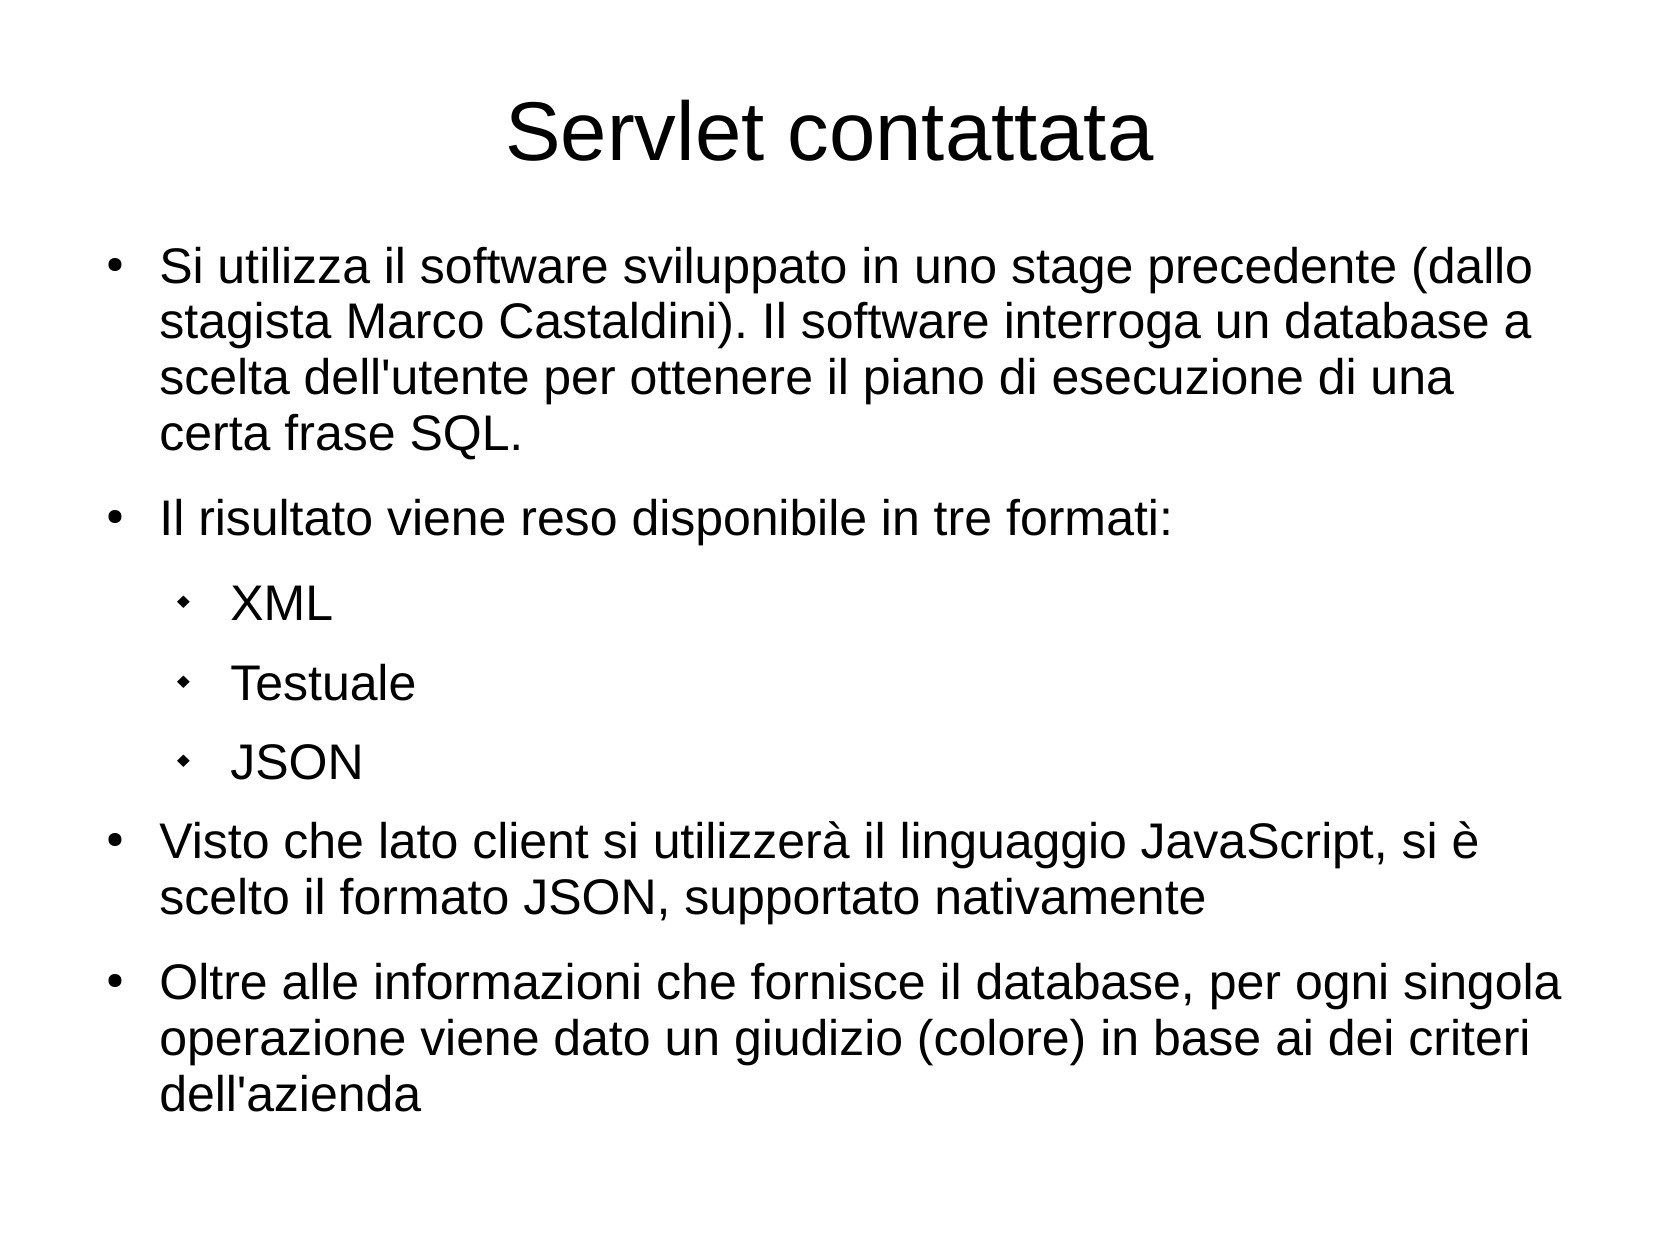

# Servlet contattata
Si utilizza il software sviluppato in uno stage precedente (dallo stagista Marco Castaldini). Il software interroga un database a scelta dell'utente per ottenere il piano di esecuzione di una certa frase SQL.
Il risultato viene reso disponibile in tre formati:
XML
Testuale
JSON
Visto che lato client si utilizzerà il linguaggio JavaScript, si è scelto il formato JSON, supportato nativamente
Oltre alle informazioni che fornisce il database, per ogni singola operazione viene dato un giudizio (colore) in base ai dei criteri dell'azienda